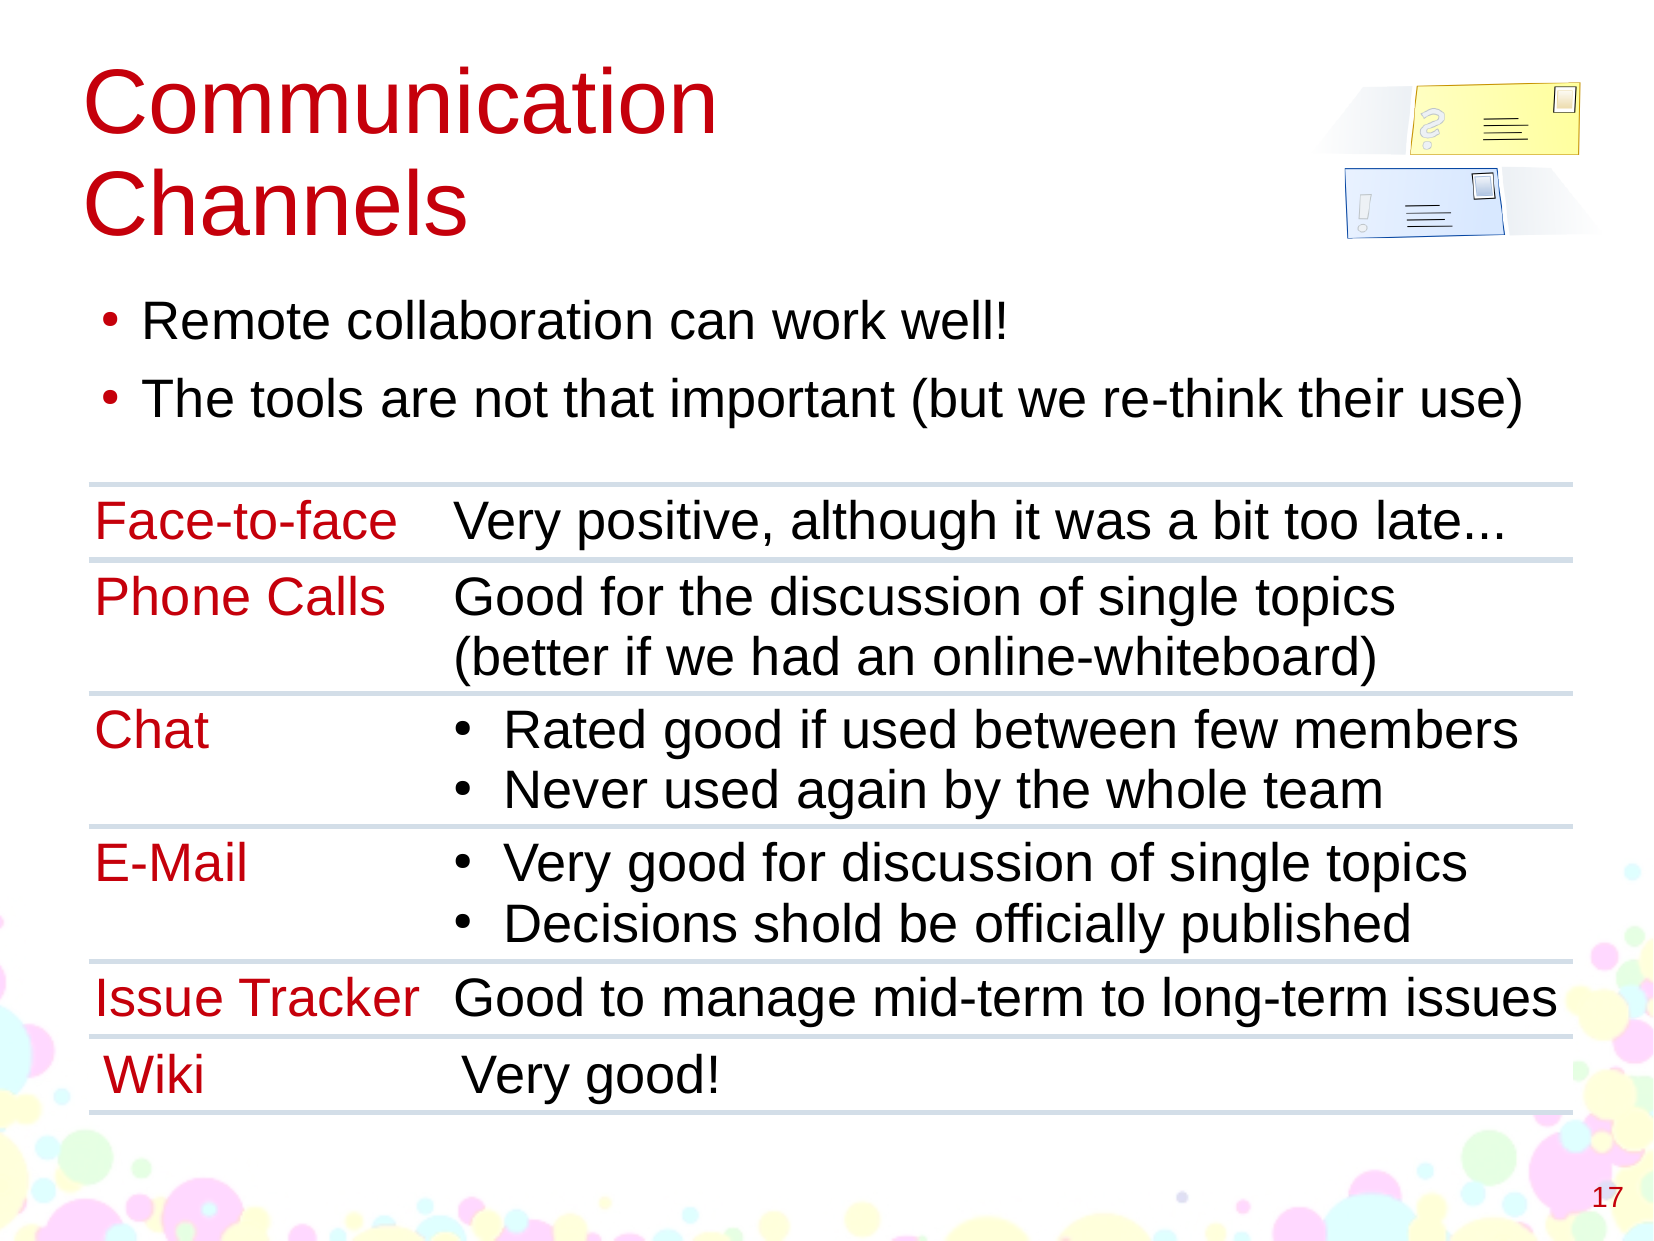

# Communication Channels
Remote collaboration can work well!
The tools are not that important (but we re-think their use)
| Face-to-face | Very positive, although it was a bit too late... |
| --- | --- |
| Phone Calls | Good for the discussion of single topics (better if we had an online-whiteboard) |
| Chat | Rated good if used between few members Never used again by the whole team |
| E-Mail | Very good for discussion of single topics Decisions shold be officially published |
| Issue Tracker | Good to manage mid-term to long-term issues |
| Wiki | Very good! |
17